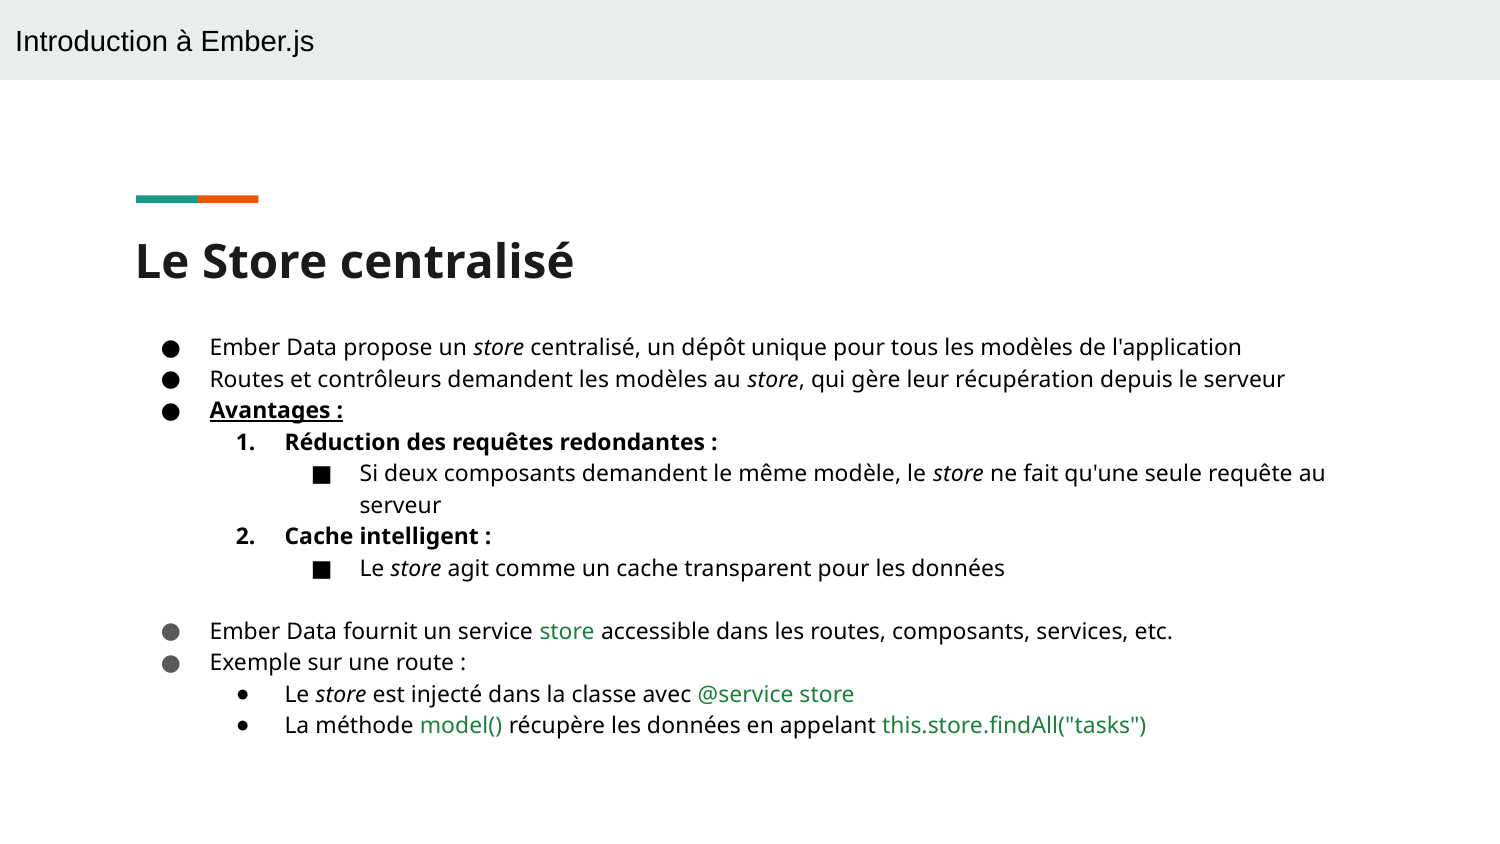

# Le Store centralisé
Ember Data propose un store centralisé, un dépôt unique pour tous les modèles de l'application
Routes et contrôleurs demandent les modèles au store, qui gère leur récupération depuis le serveur
Avantages :
Réduction des requêtes redondantes :
Si deux composants demandent le même modèle, le store ne fait qu'une seule requête au serveur
Cache intelligent :
Le store agit comme un cache transparent pour les données
Ember Data fournit un service store accessible dans les routes, composants, services, etc.
Exemple sur une route :
Le store est injecté dans la classe avec @service store
La méthode model() récupère les données en appelant this.store.findAll("tasks")